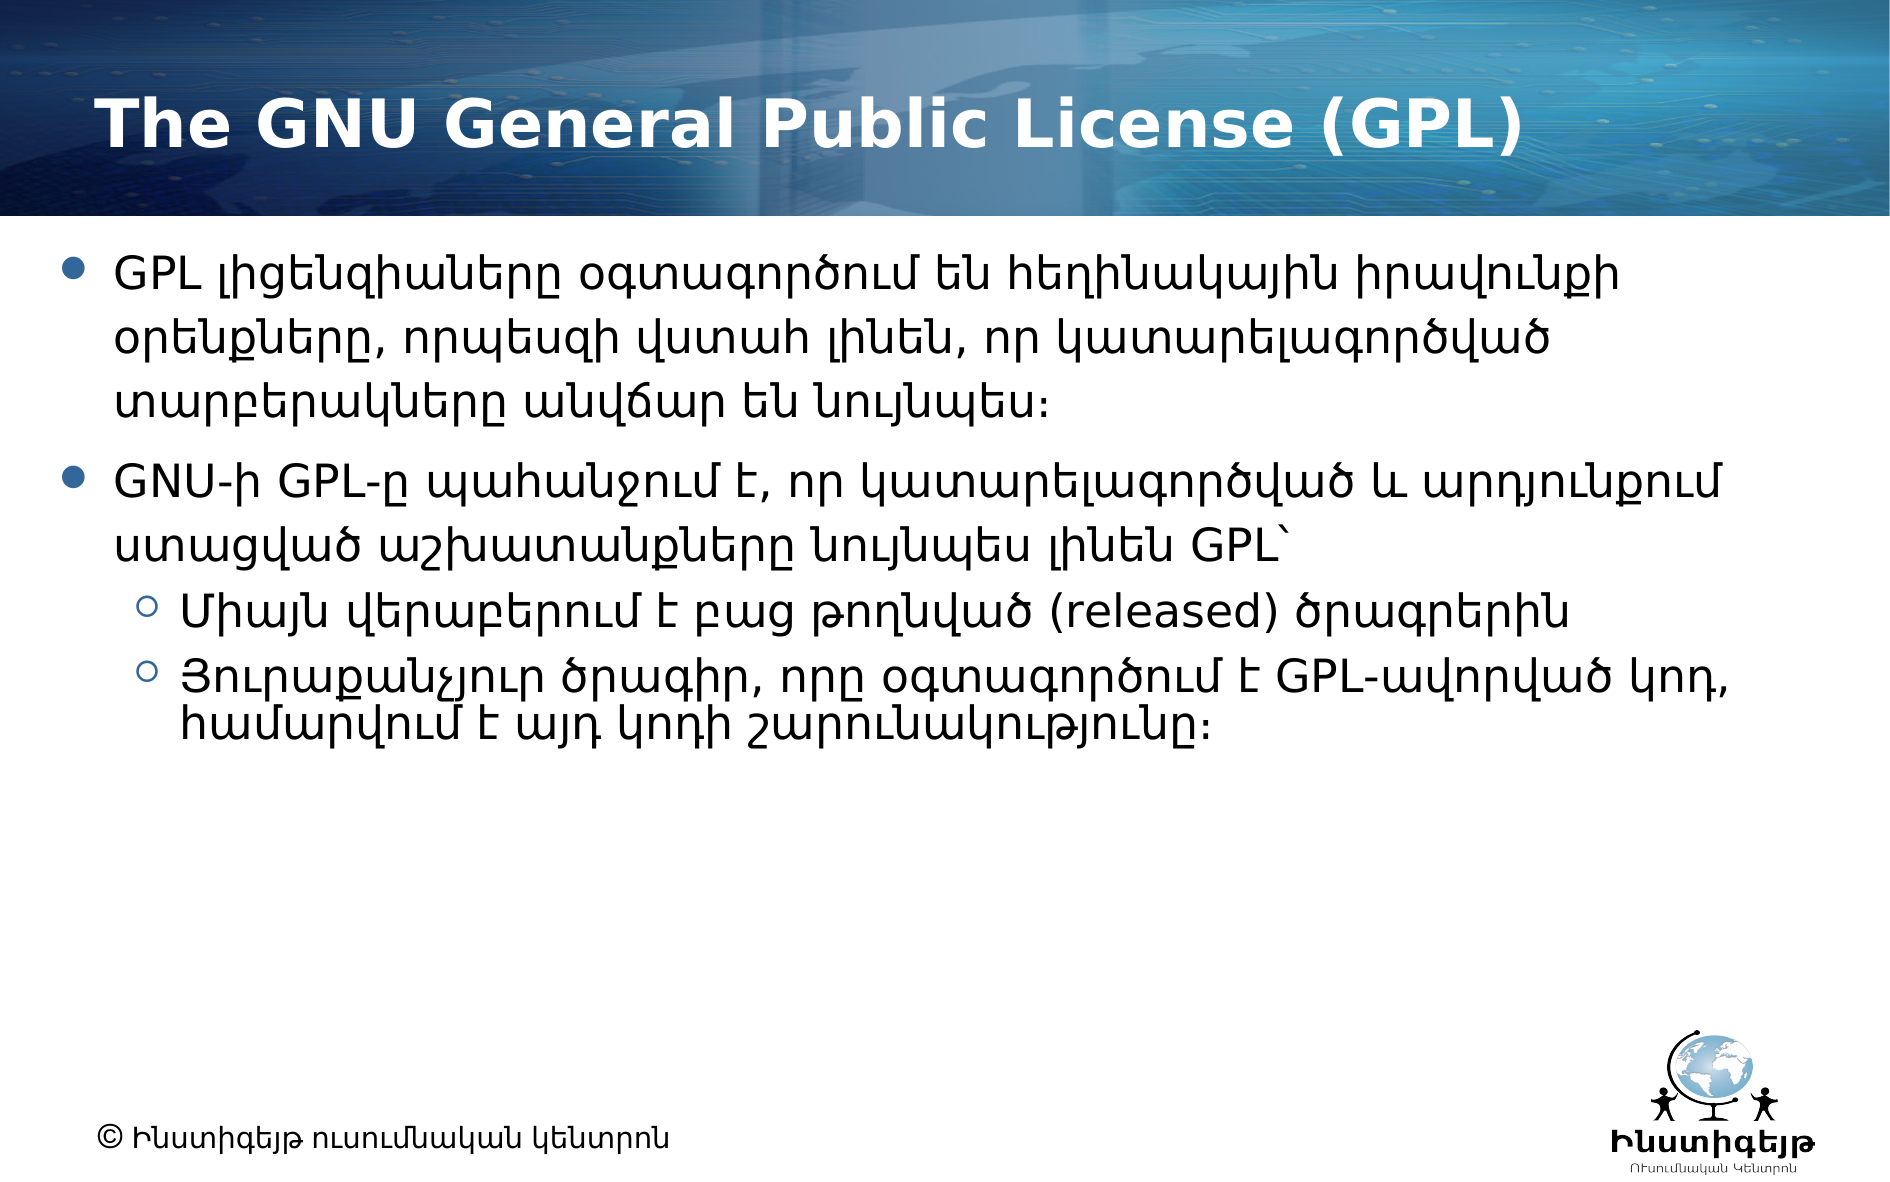

# The GNU General Public License (GPL)
GPL լիցենզիաները օգտագործում են հեղինակային իրավունքի օրենքները, որպեսզի վստահ լինեն, որ կատարելագործված տարբերակները անվճար են նույնպես։
GNU-ի GPL-ը պահանջում է, որ կատարելագործված և արդյունքում ստացված աշխատանքները նույնպես լինեն GPL՝
Միայն վերաբերում է բաց թողնված (released) ծրագրերին
Յուրաքանչյուր ծրագիր, որը օգտագործում է GPL-ավորված կոդ, համարվում է այդ կոդի շարունակությունը։